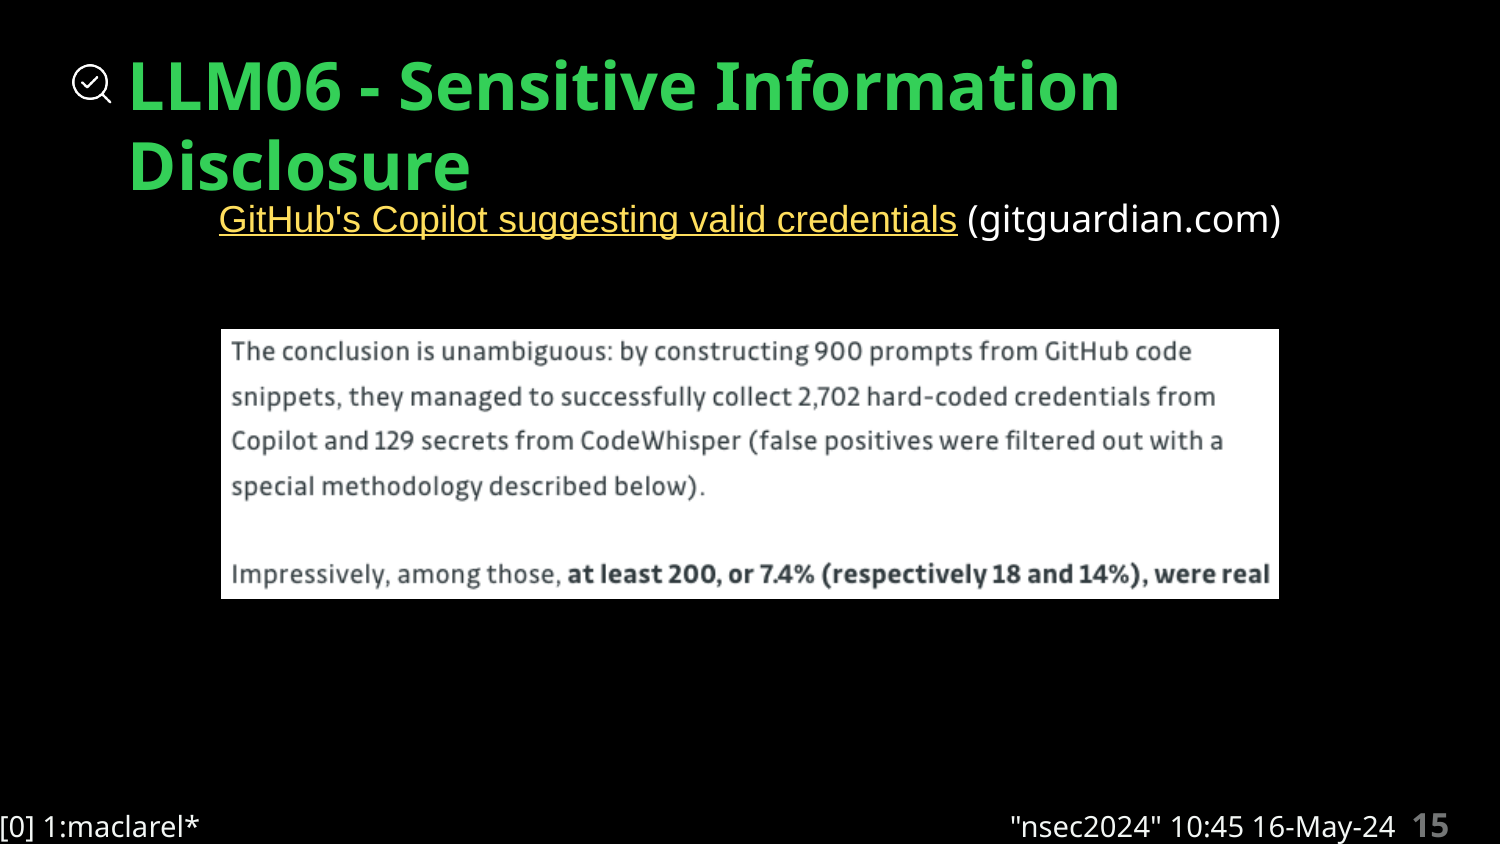

LLM06 - Sensitive Information Disclosure
GitHub's Copilot suggesting valid credentials (gitguardian.com)
[0] 1:maclarel* "nsec2024" 10:45 16-May-24 15